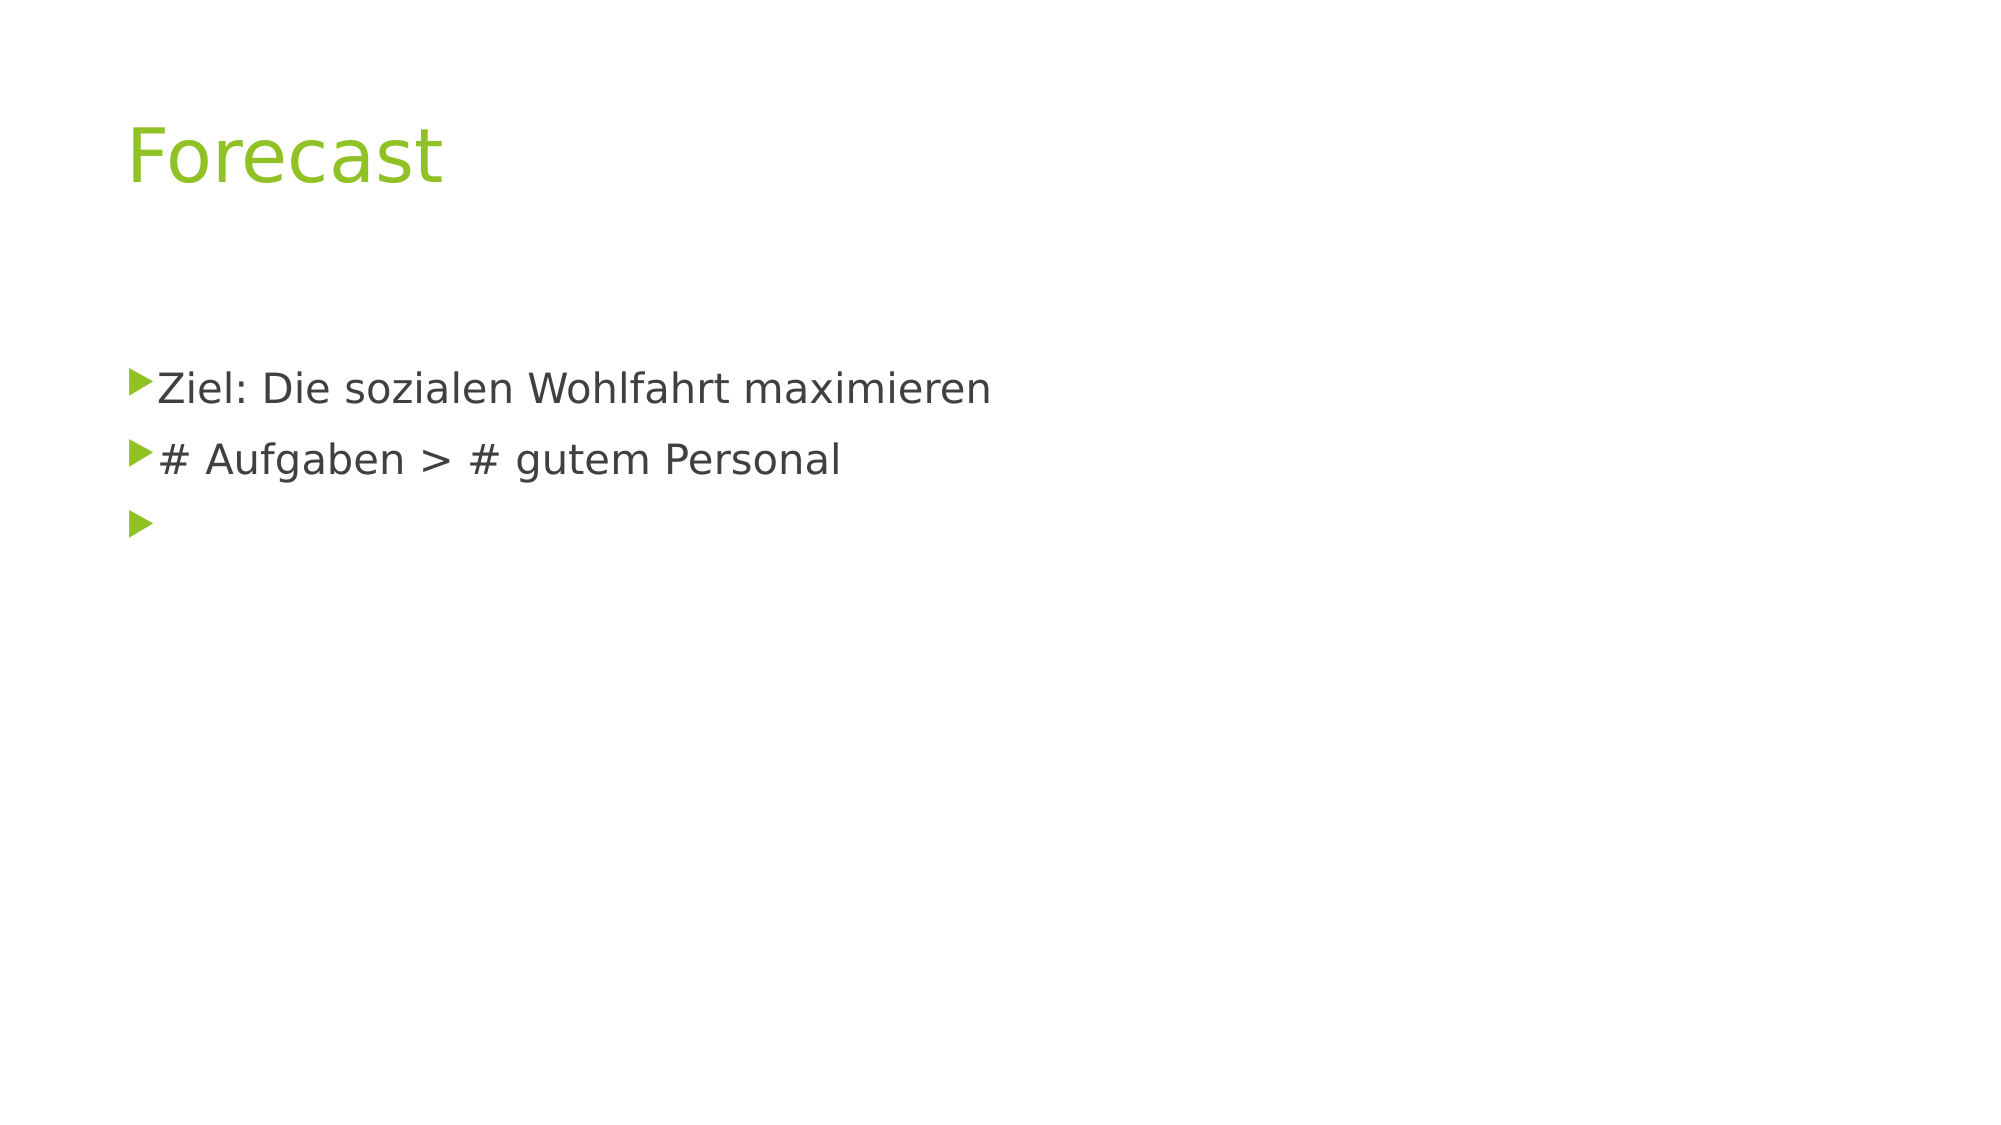

# Forecast
Ziel: Die sozialen Wohlfahrt maximieren
# Aufgaben > # gutem Personal